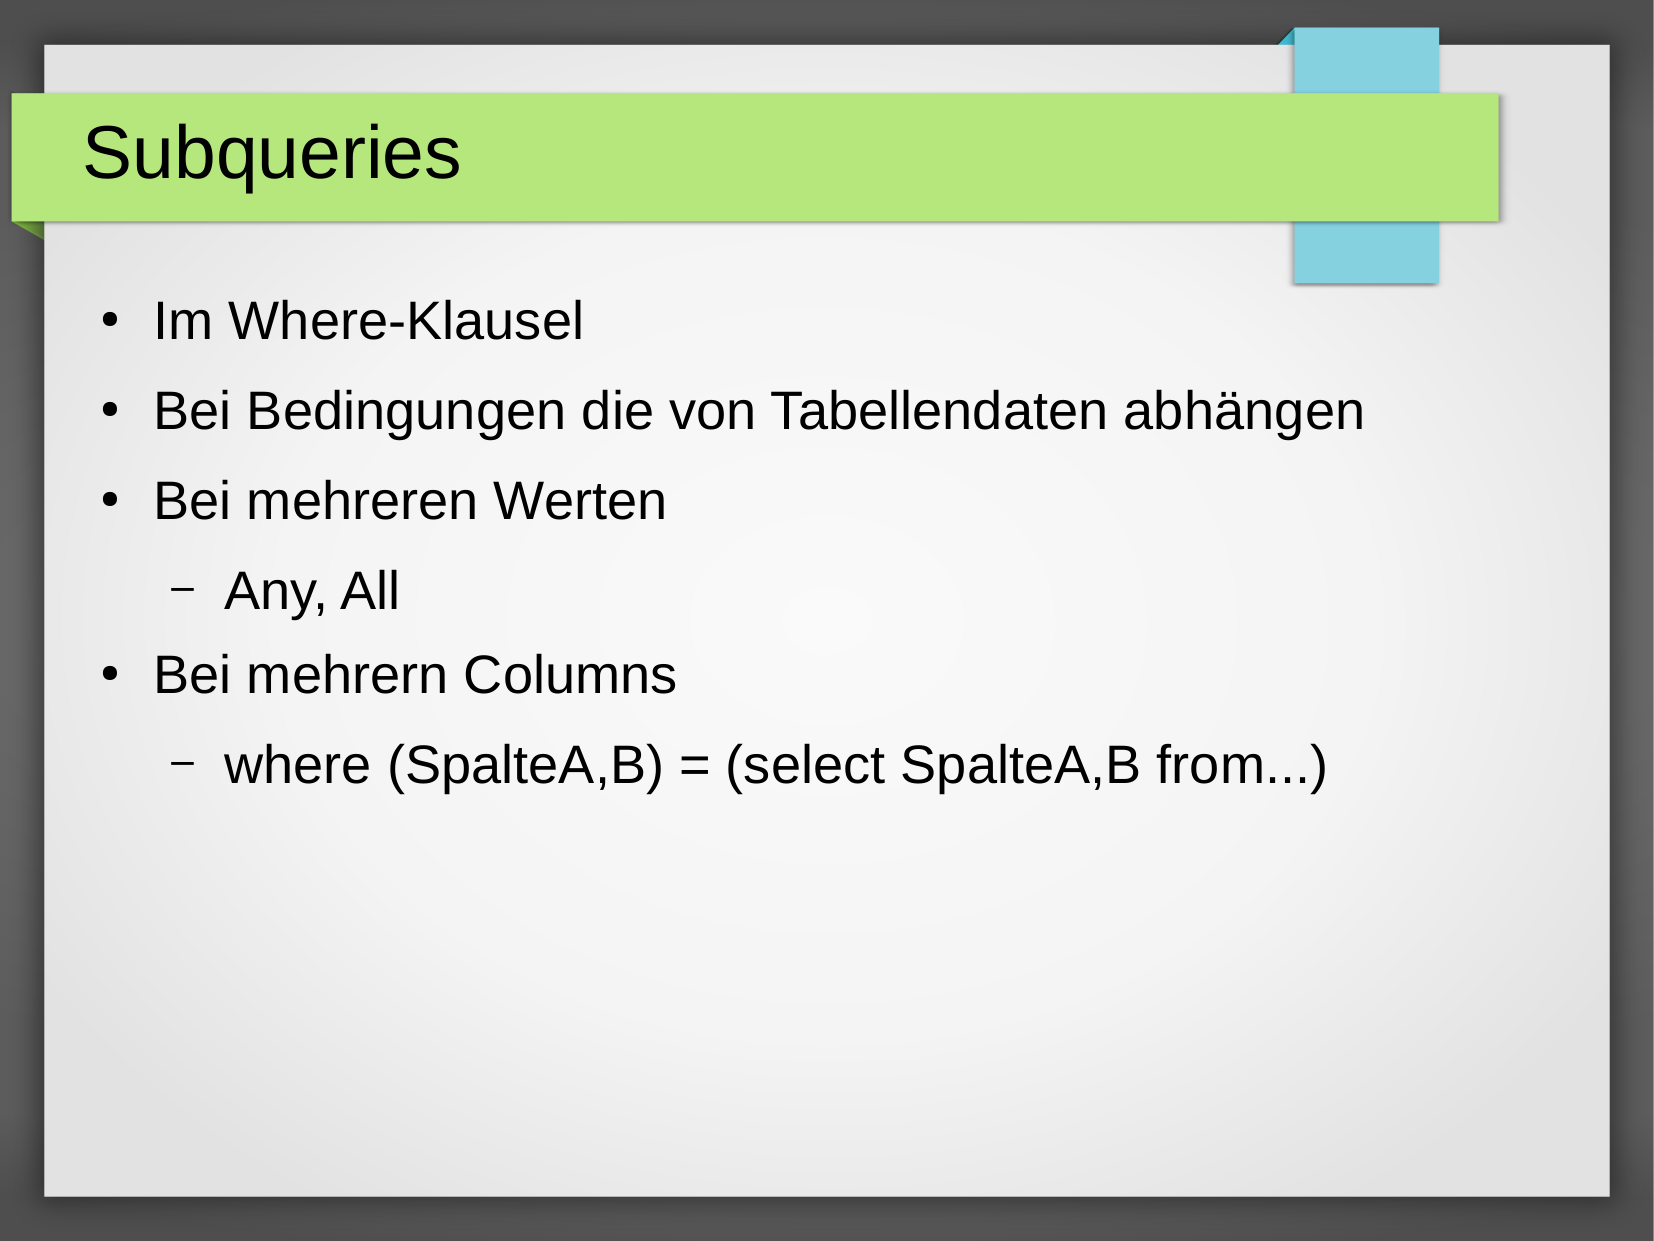

# Subqueries
Im Where-Klausel
Bei Bedingungen die von Tabellendaten abhängen
Bei mehreren Werten
Any, All
Bei mehrern Columns
where (SpalteA,B) = (select SpalteA,B from...)